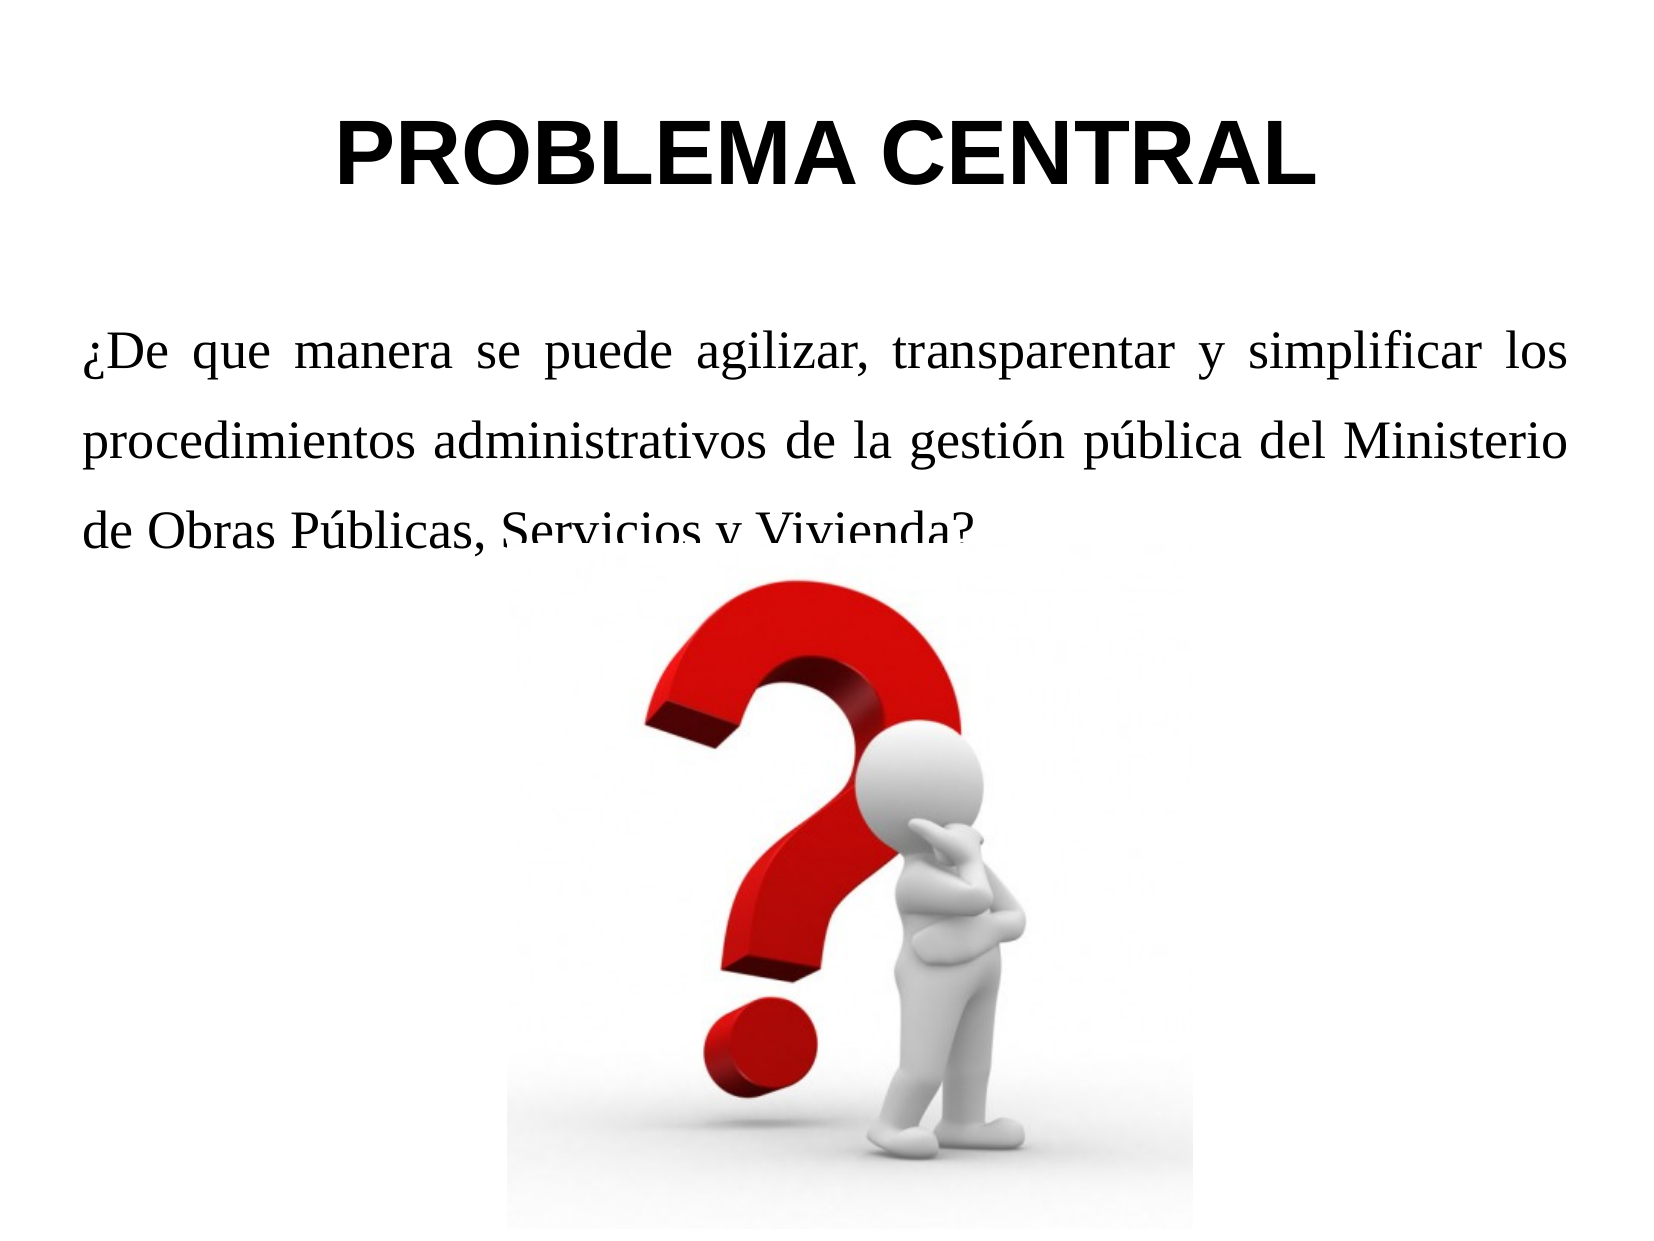

# PROBLEMA CENTRAL
¿De que manera se puede agilizar, transparentar y simplificar los procedimientos administrativos de la gestión pública del Ministerio de Obras Públicas, Servicios y Vivienda?